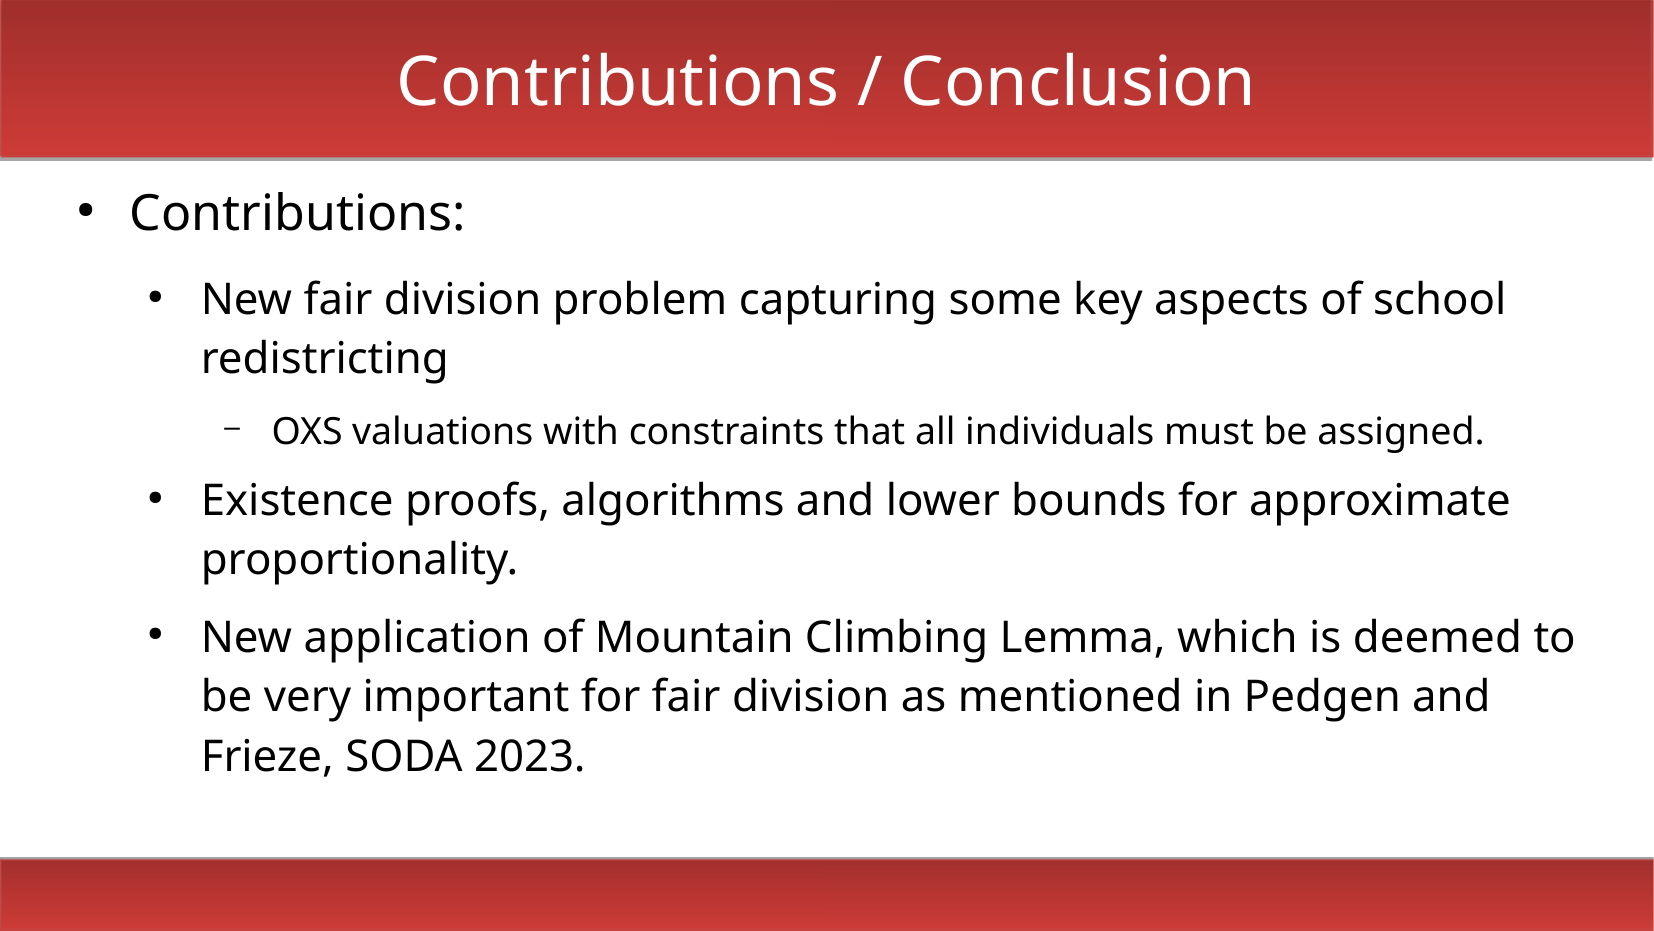

# Contributions / Conclusion
Contributions:
New fair division problem capturing some key aspects of school redistricting
OXS valuations with constraints that all individuals must be assigned.
Existence proofs, algorithms and lower bounds for approximate proportionality.
New application of Mountain Climbing Lemma, which is deemed to be very important for fair division as mentioned in Pedgen and Frieze, SODA 2023.